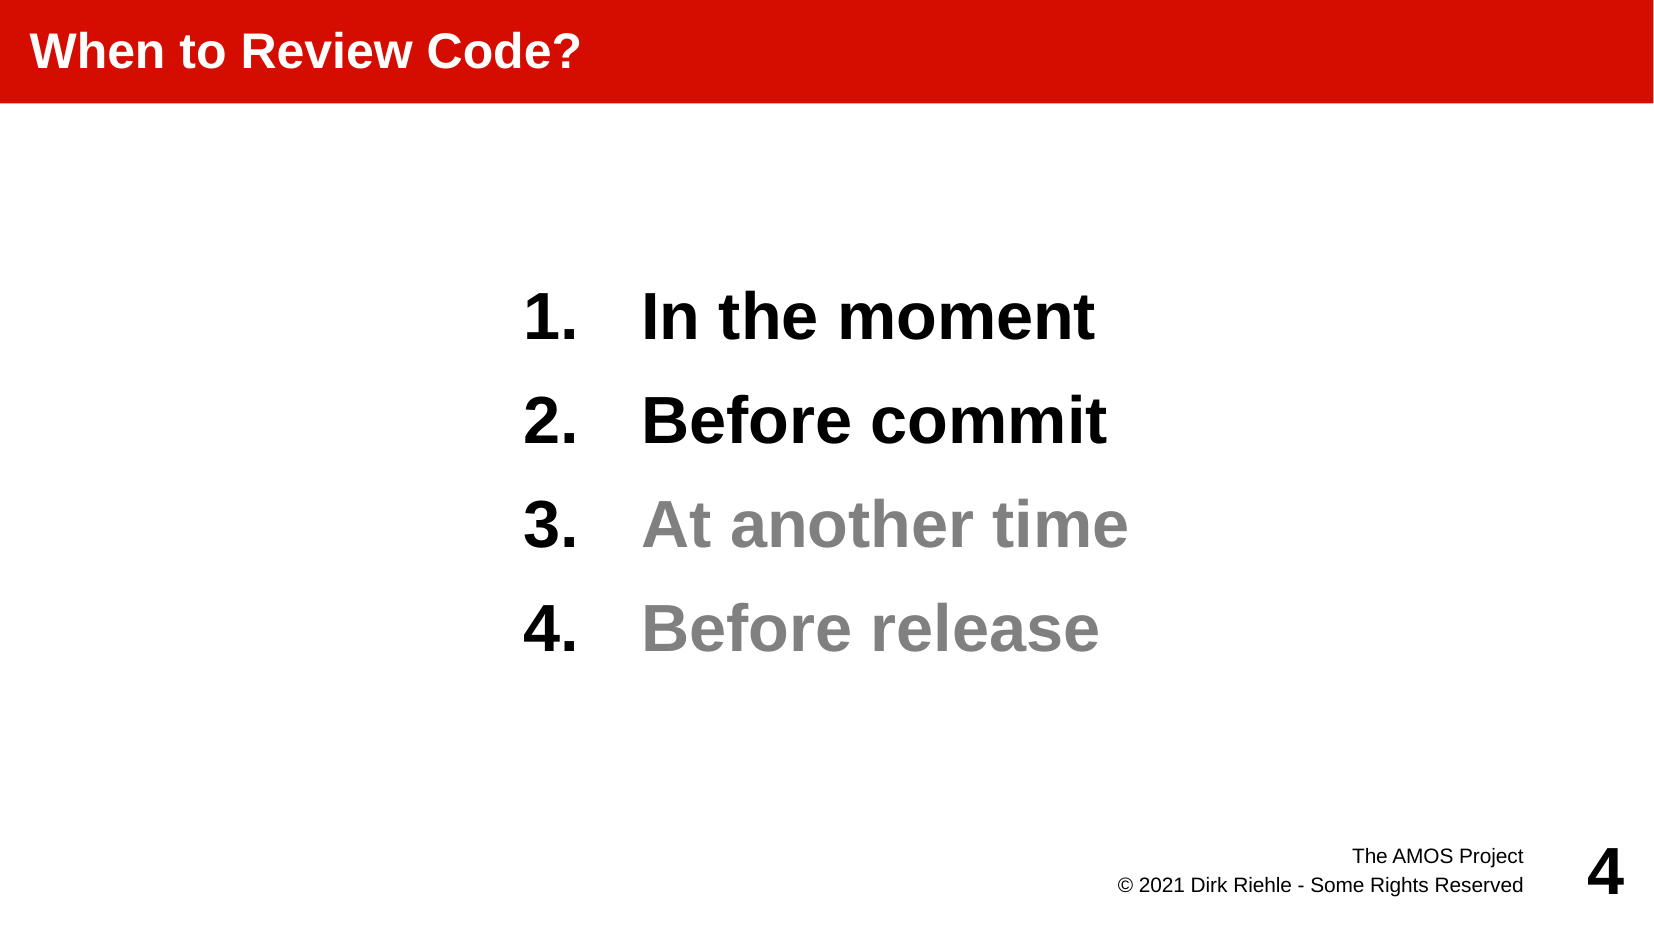

# When to Review Code?
In the moment
Before commit
At another time
Before release
The AMOS Project
4
© 2021 Dirk Riehle - Some Rights Reserved